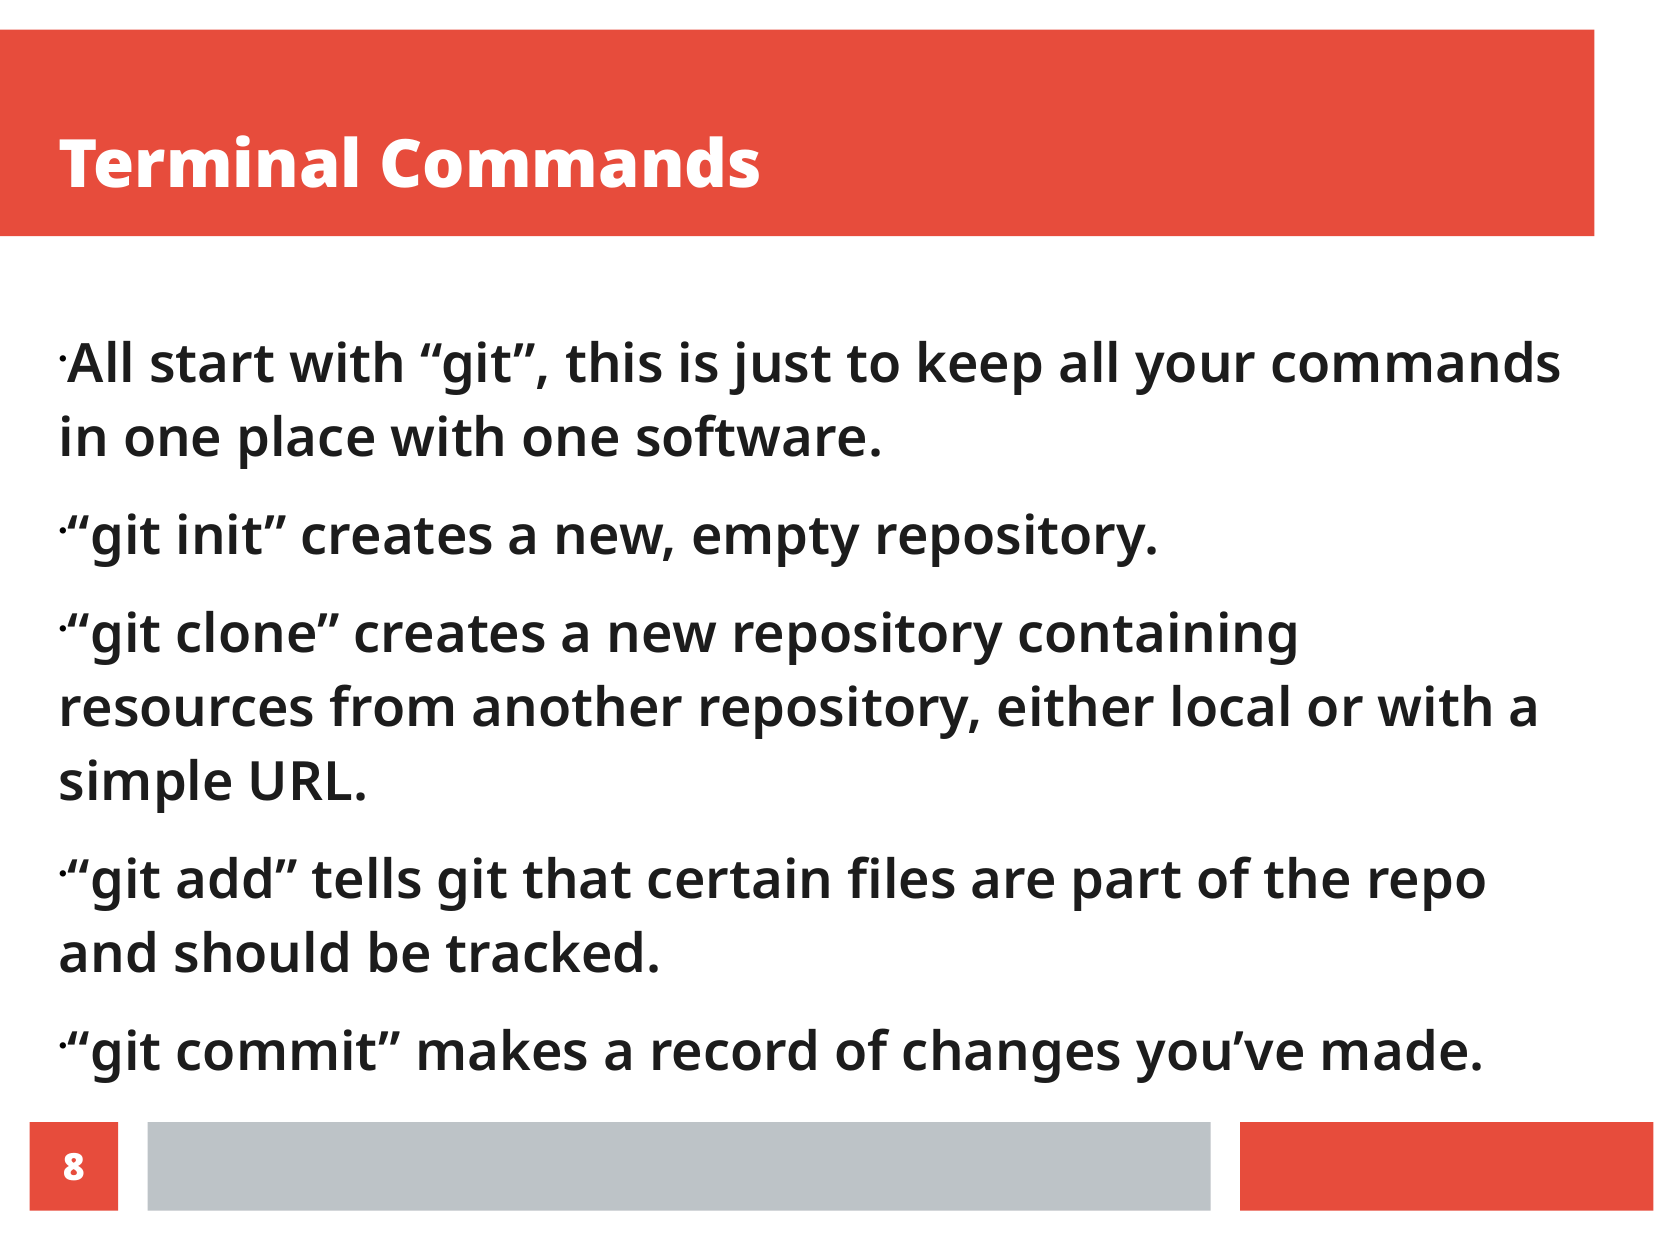

# Terminal Commands
All start with “git”, this is just to keep all your commands in one place with one software.
“git init” creates a new, empty repository.
“git clone” creates a new repository containing resources from another repository, either local or with a simple URL.
“git add” tells git that certain files are part of the repo and should be tracked.
“git commit” makes a record of changes you’ve made.
8